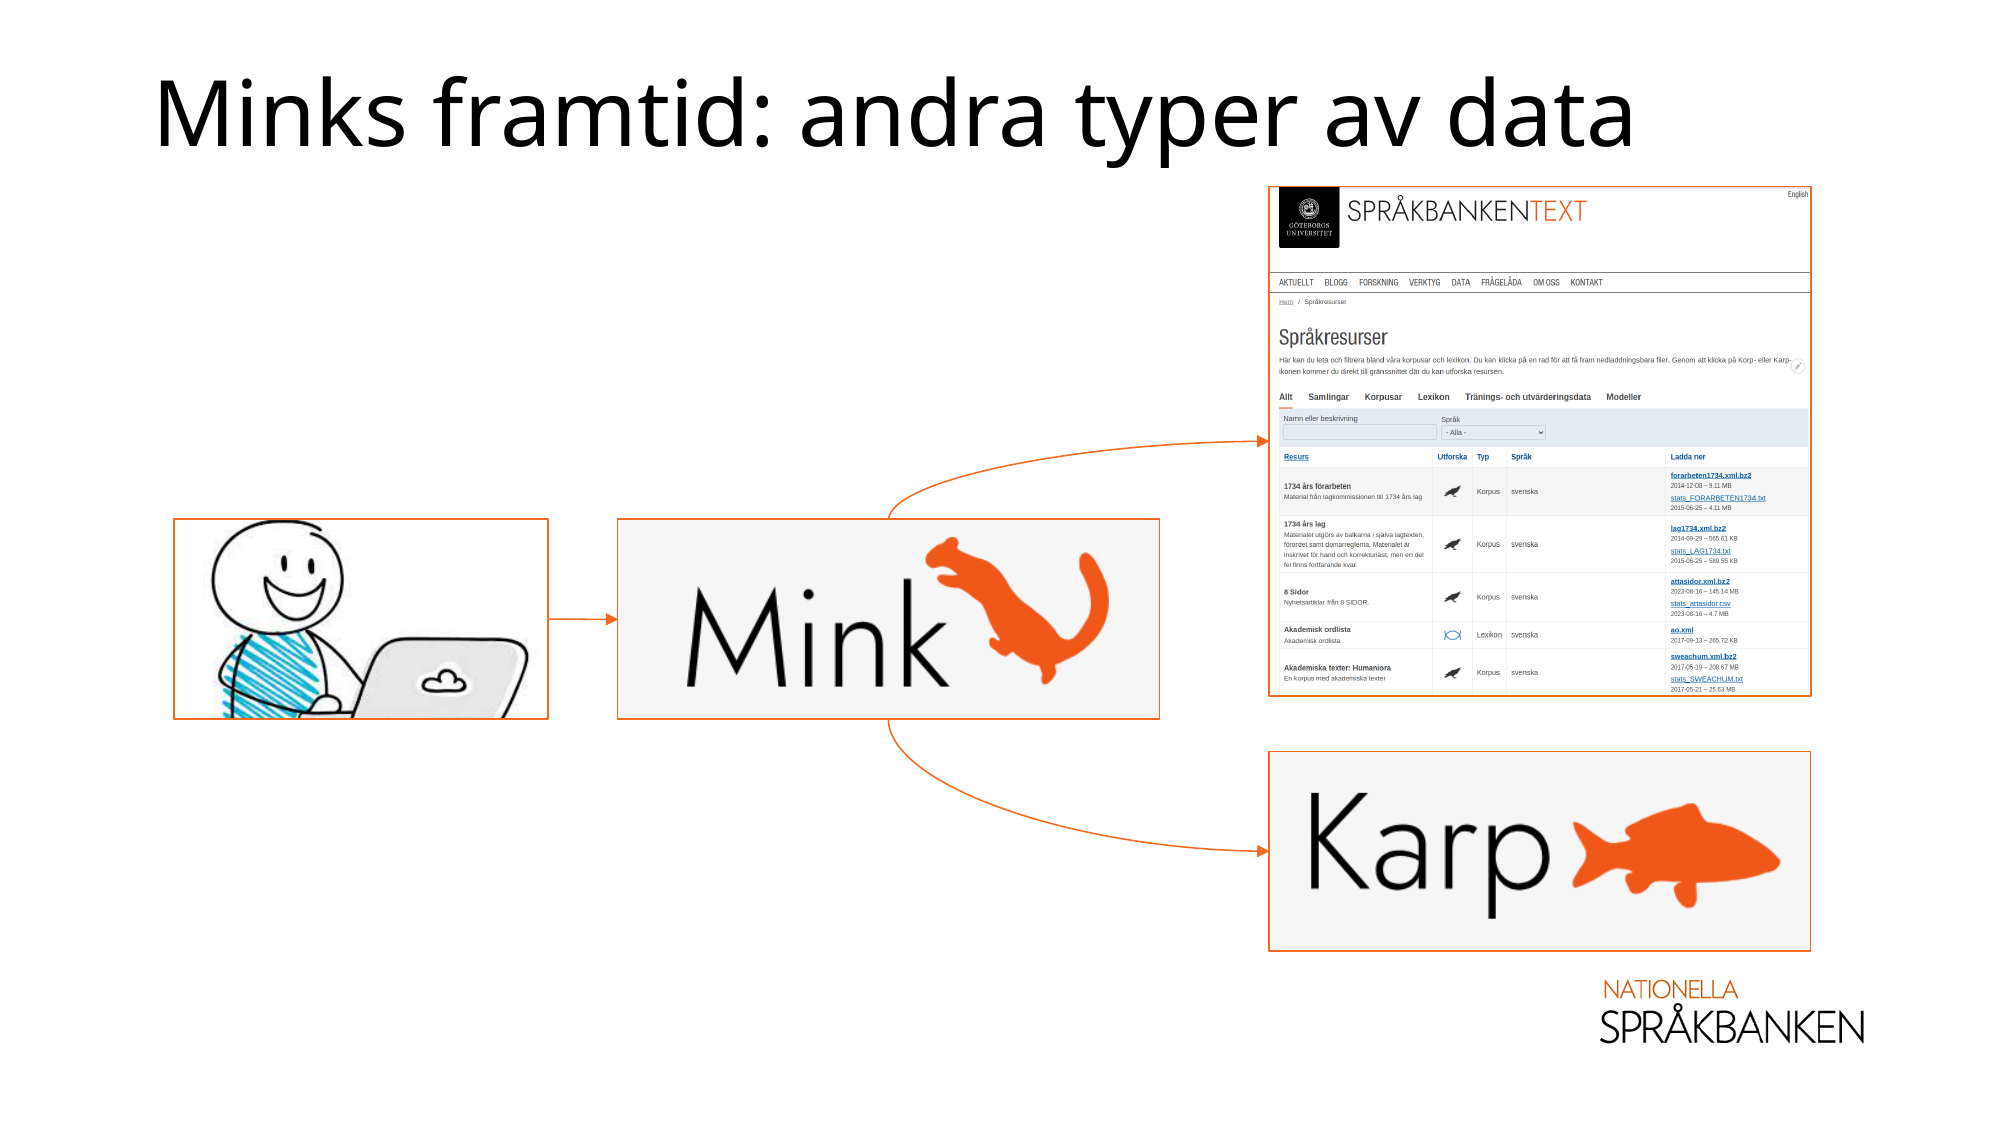

# Minks framtid: andra typer av data